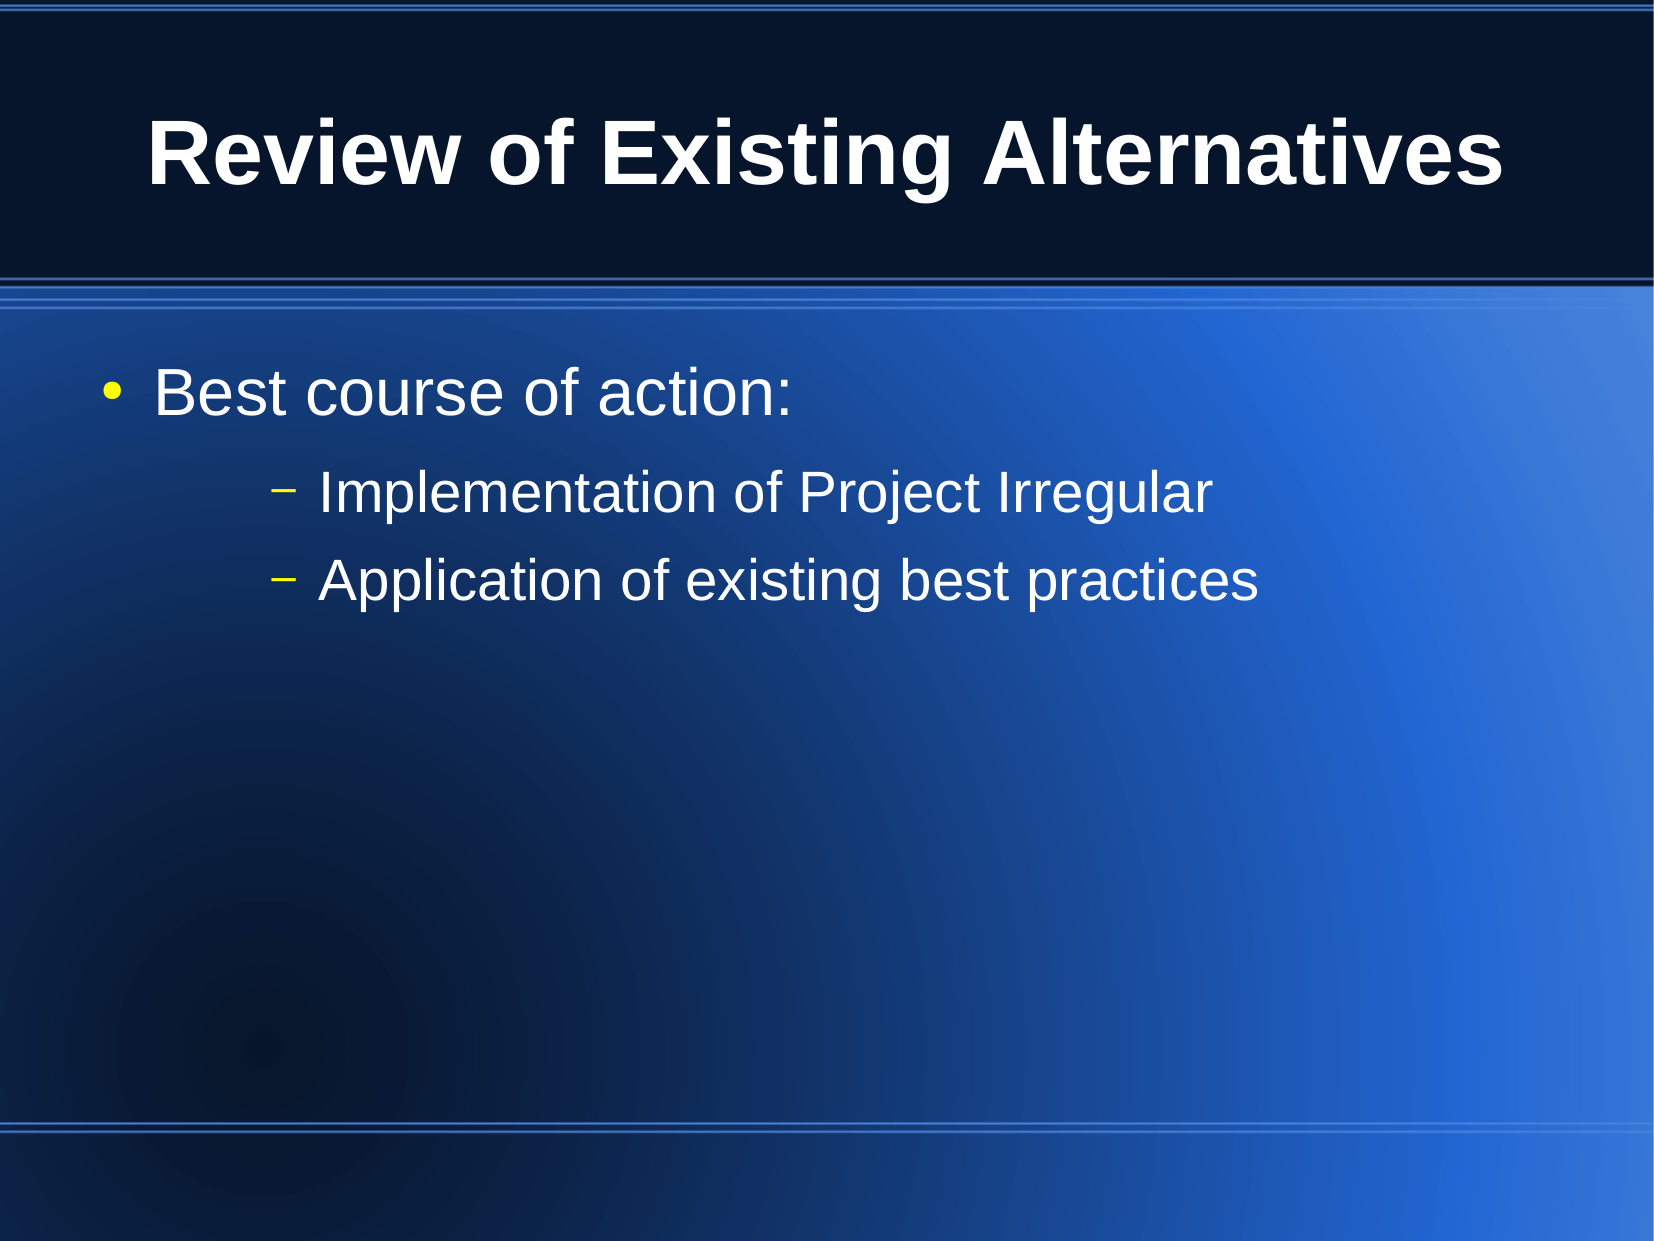

# Review of Existing Alternatives
Best course of action:
Implementation of Project Irregular
Application of existing best practices